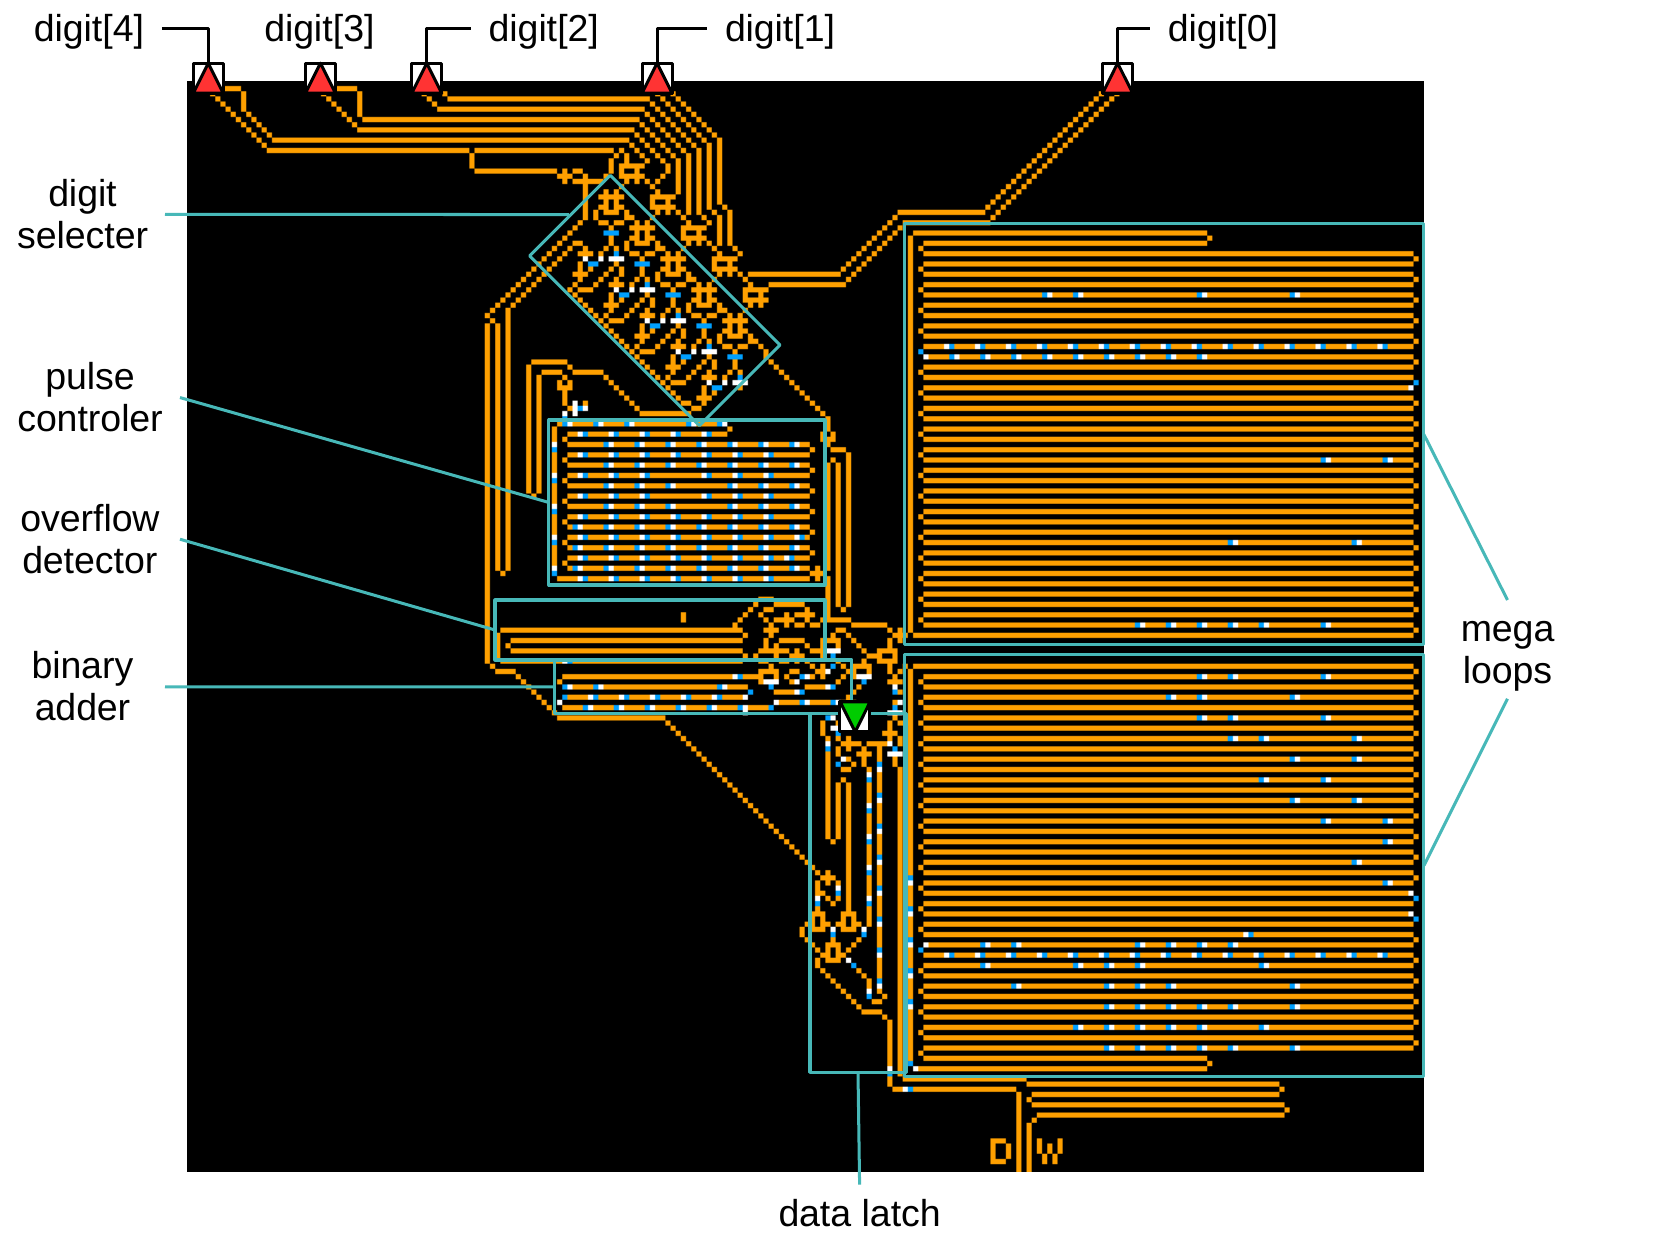

digit[4]
digit[3]
digit[2]
digit[1]
digit[0]
digit selecter
pulse controler
overflow detector
mega loops
binary adder
data latch